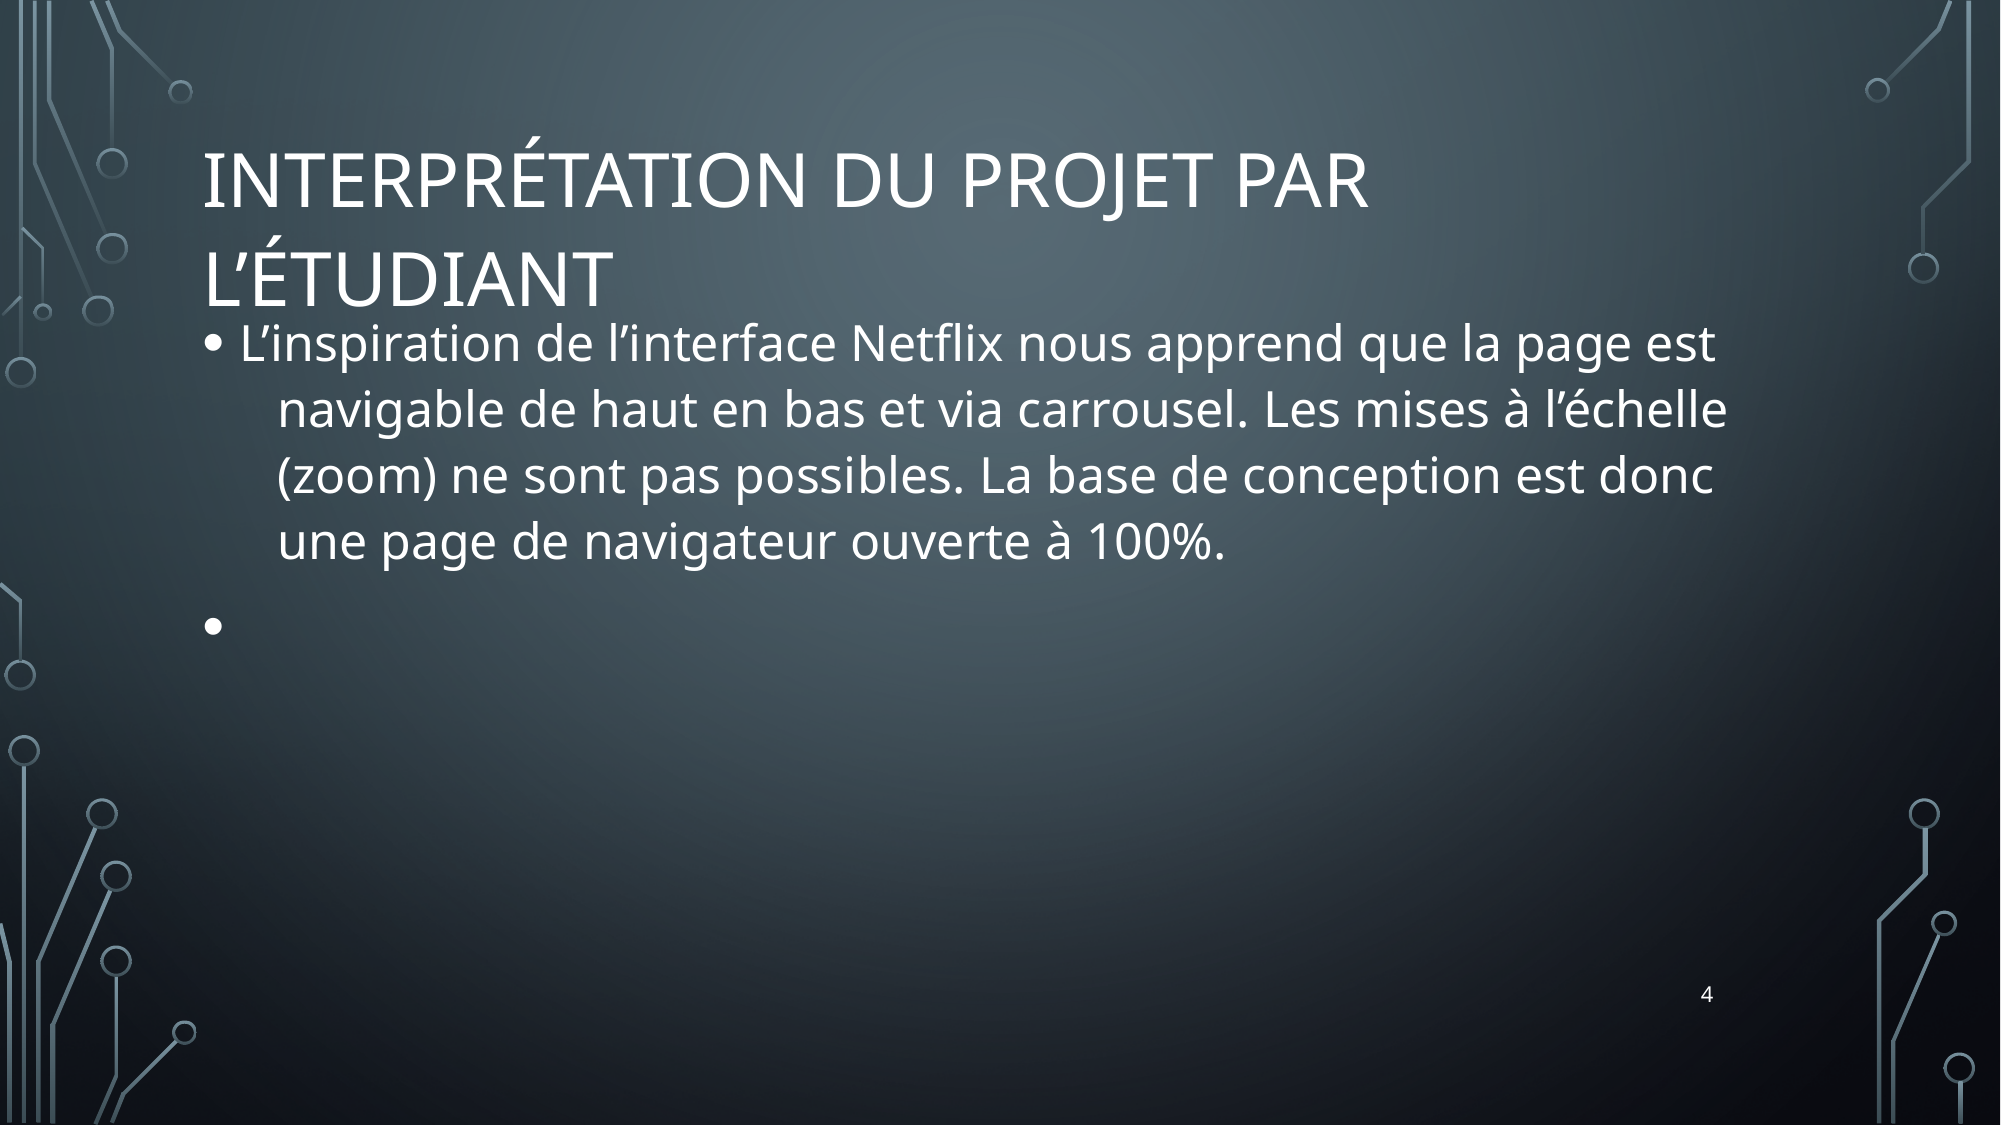

# Interprétation du projet par l’étudiant
L’inspiration de l’interface Netflix nous apprend que la page est navigable de haut en bas et via carrousel. Les mises à l’échelle (zoom) ne sont pas possibles. La base de conception est donc une page de navigateur ouverte à 100%.